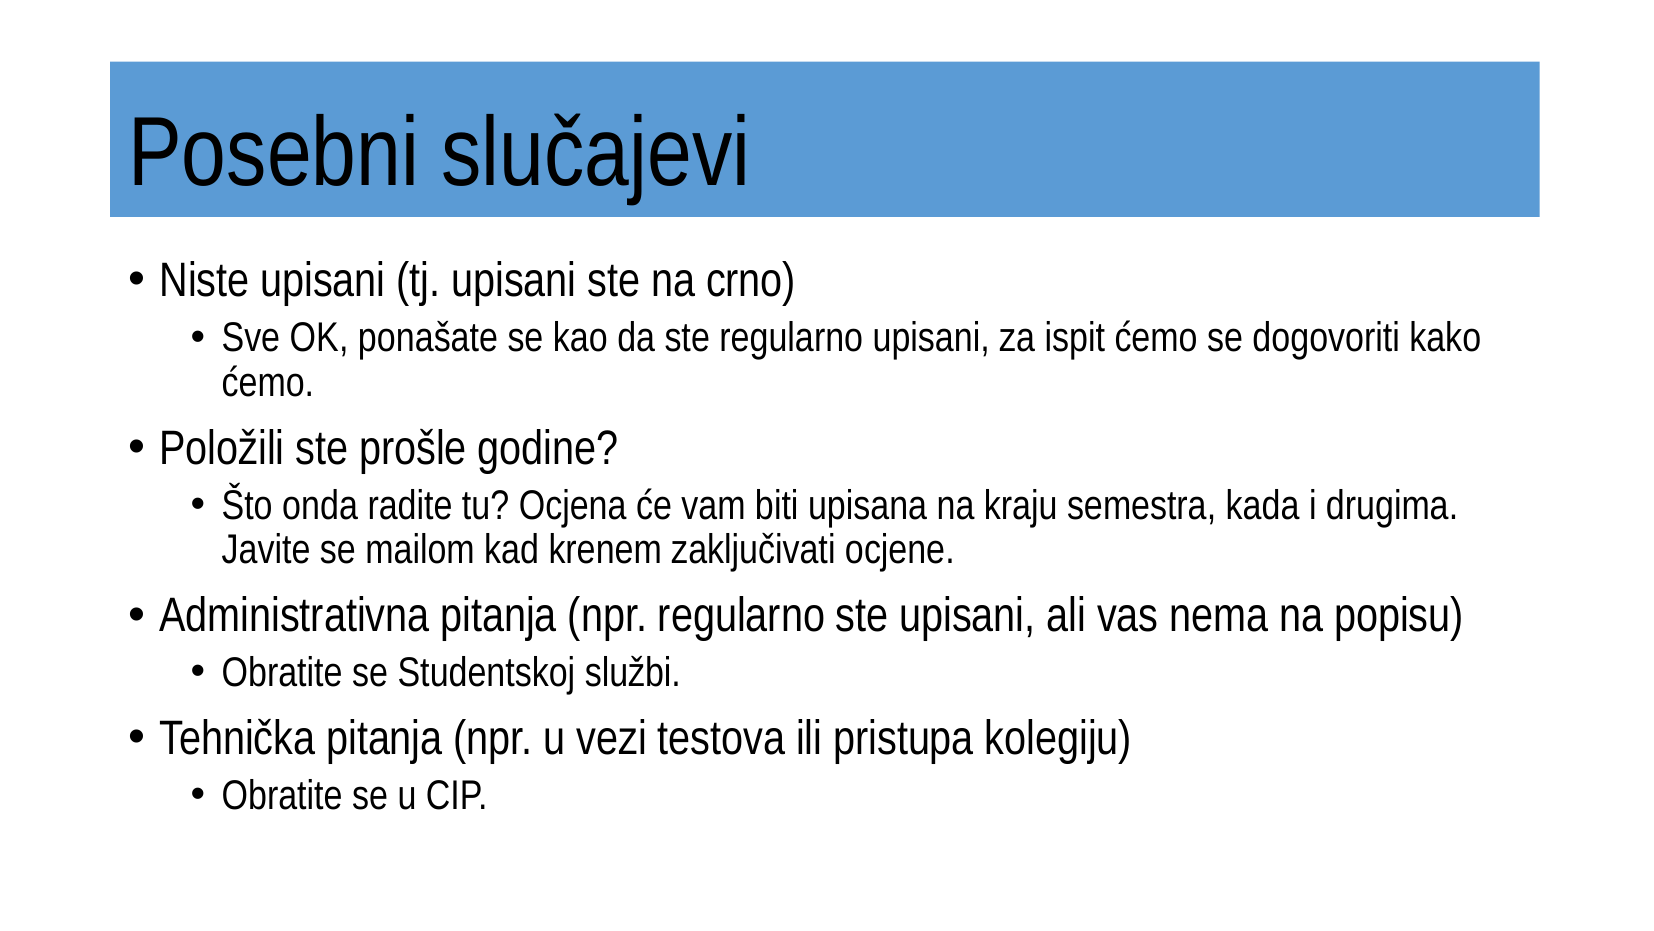

# Posebni slučajevi
Niste upisani (tj. upisani ste na crno)
Sve OK, ponašate se kao da ste regularno upisani, za ispit ćemo se dogovoriti kako ćemo.
Položili ste prošle godine?
Što onda radite tu? Ocjena će vam biti upisana na kraju semestra, kada i drugima. Javite se mailom kad krenem zaključivati ocjene.
Administrativna pitanja (npr. regularno ste upisani, ali vas nema na popisu)
Obratite se Studentskoj službi.
Tehnička pitanja (npr. u vezi testova ili pristupa kolegiju)
Obratite se u CIP.